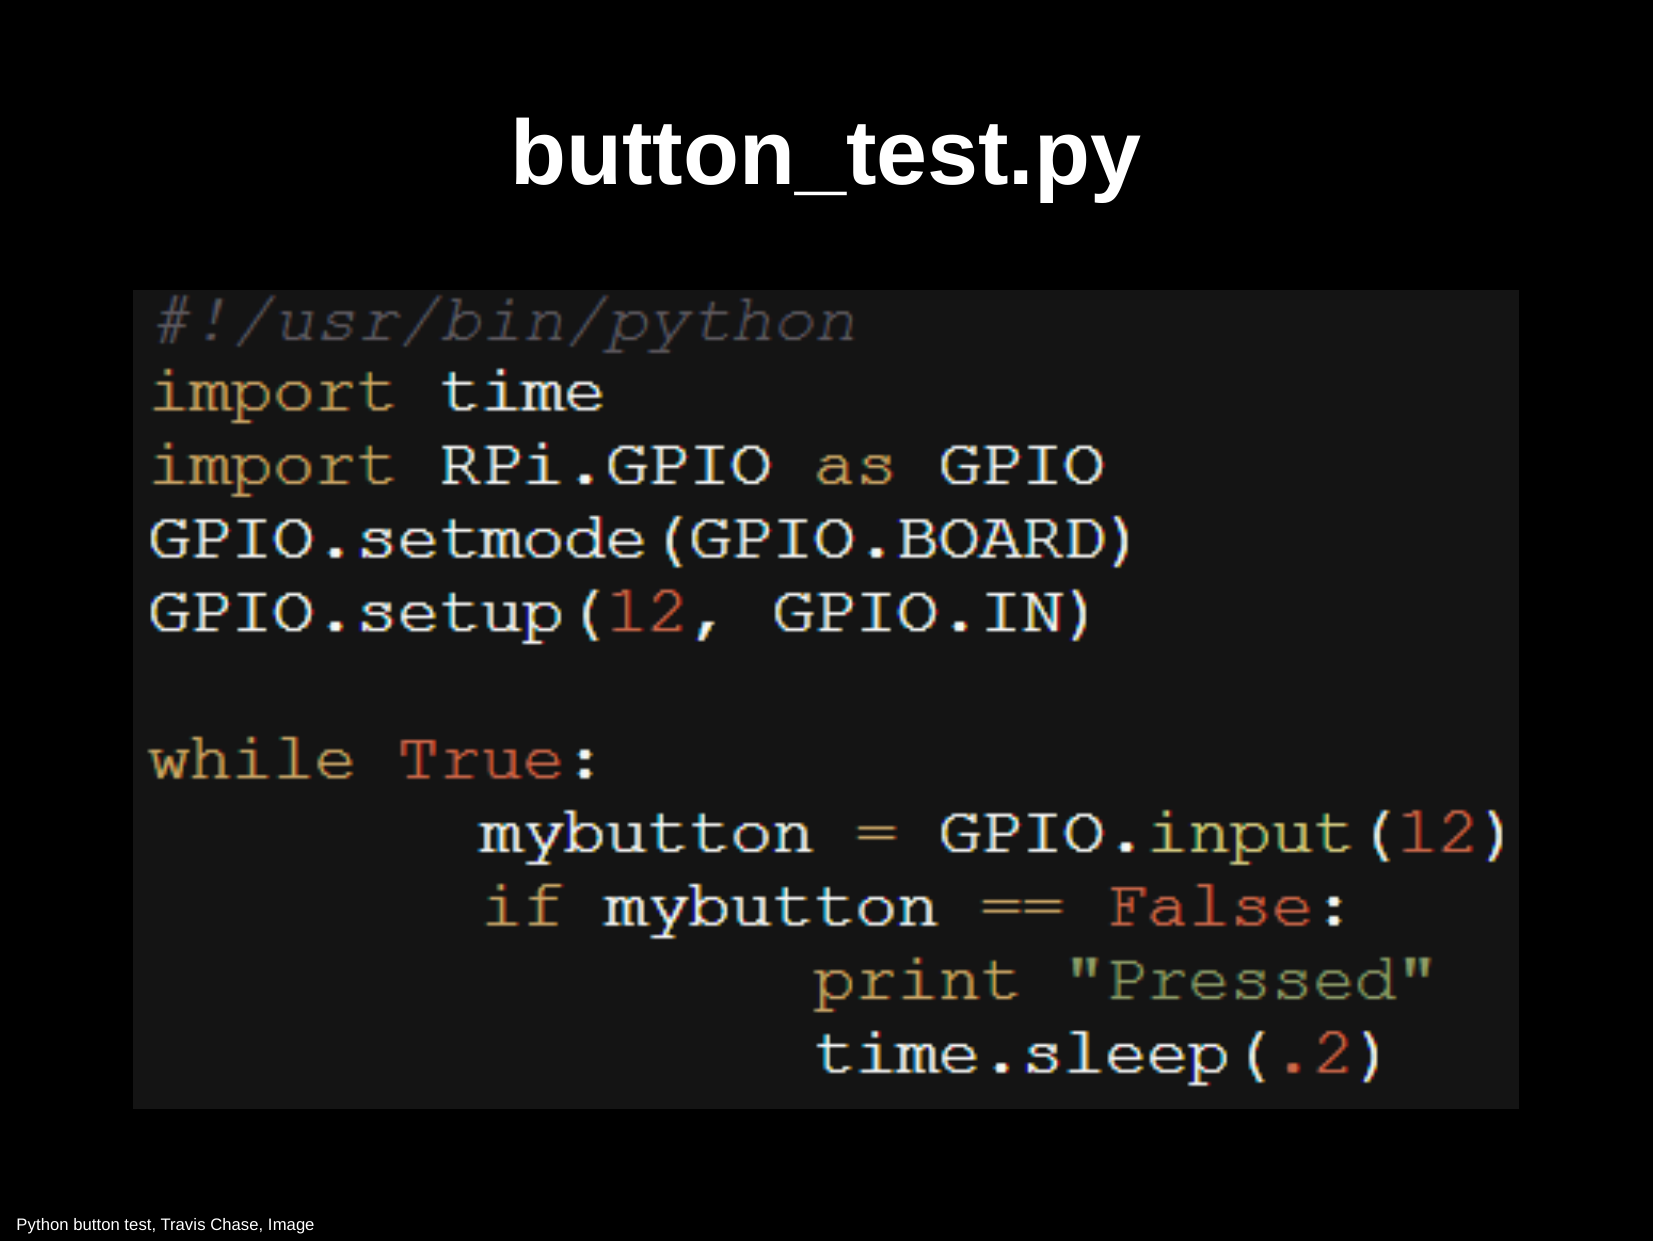

# button_test.py
Python button test, Travis Chase, Image